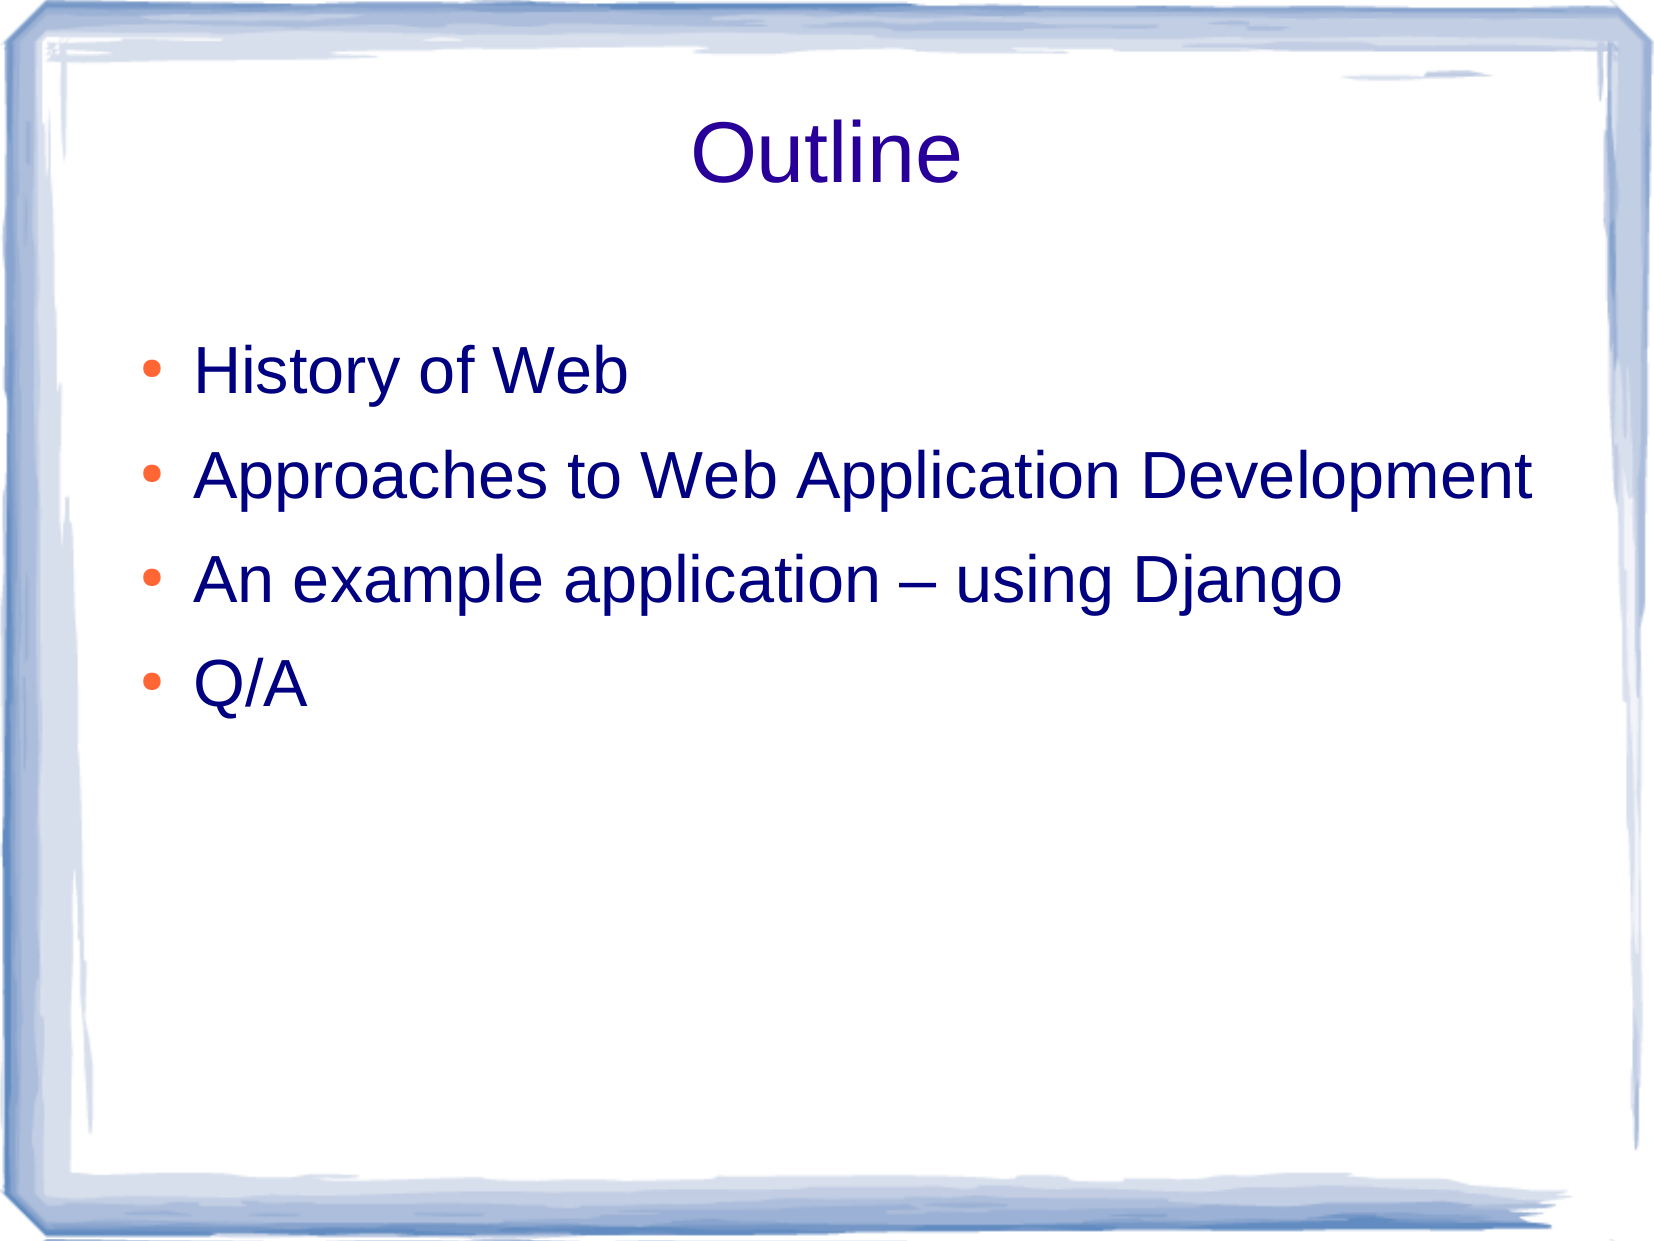

# Outline
History of Web
Approaches to Web Application Development
An example application – using Django
Q/A